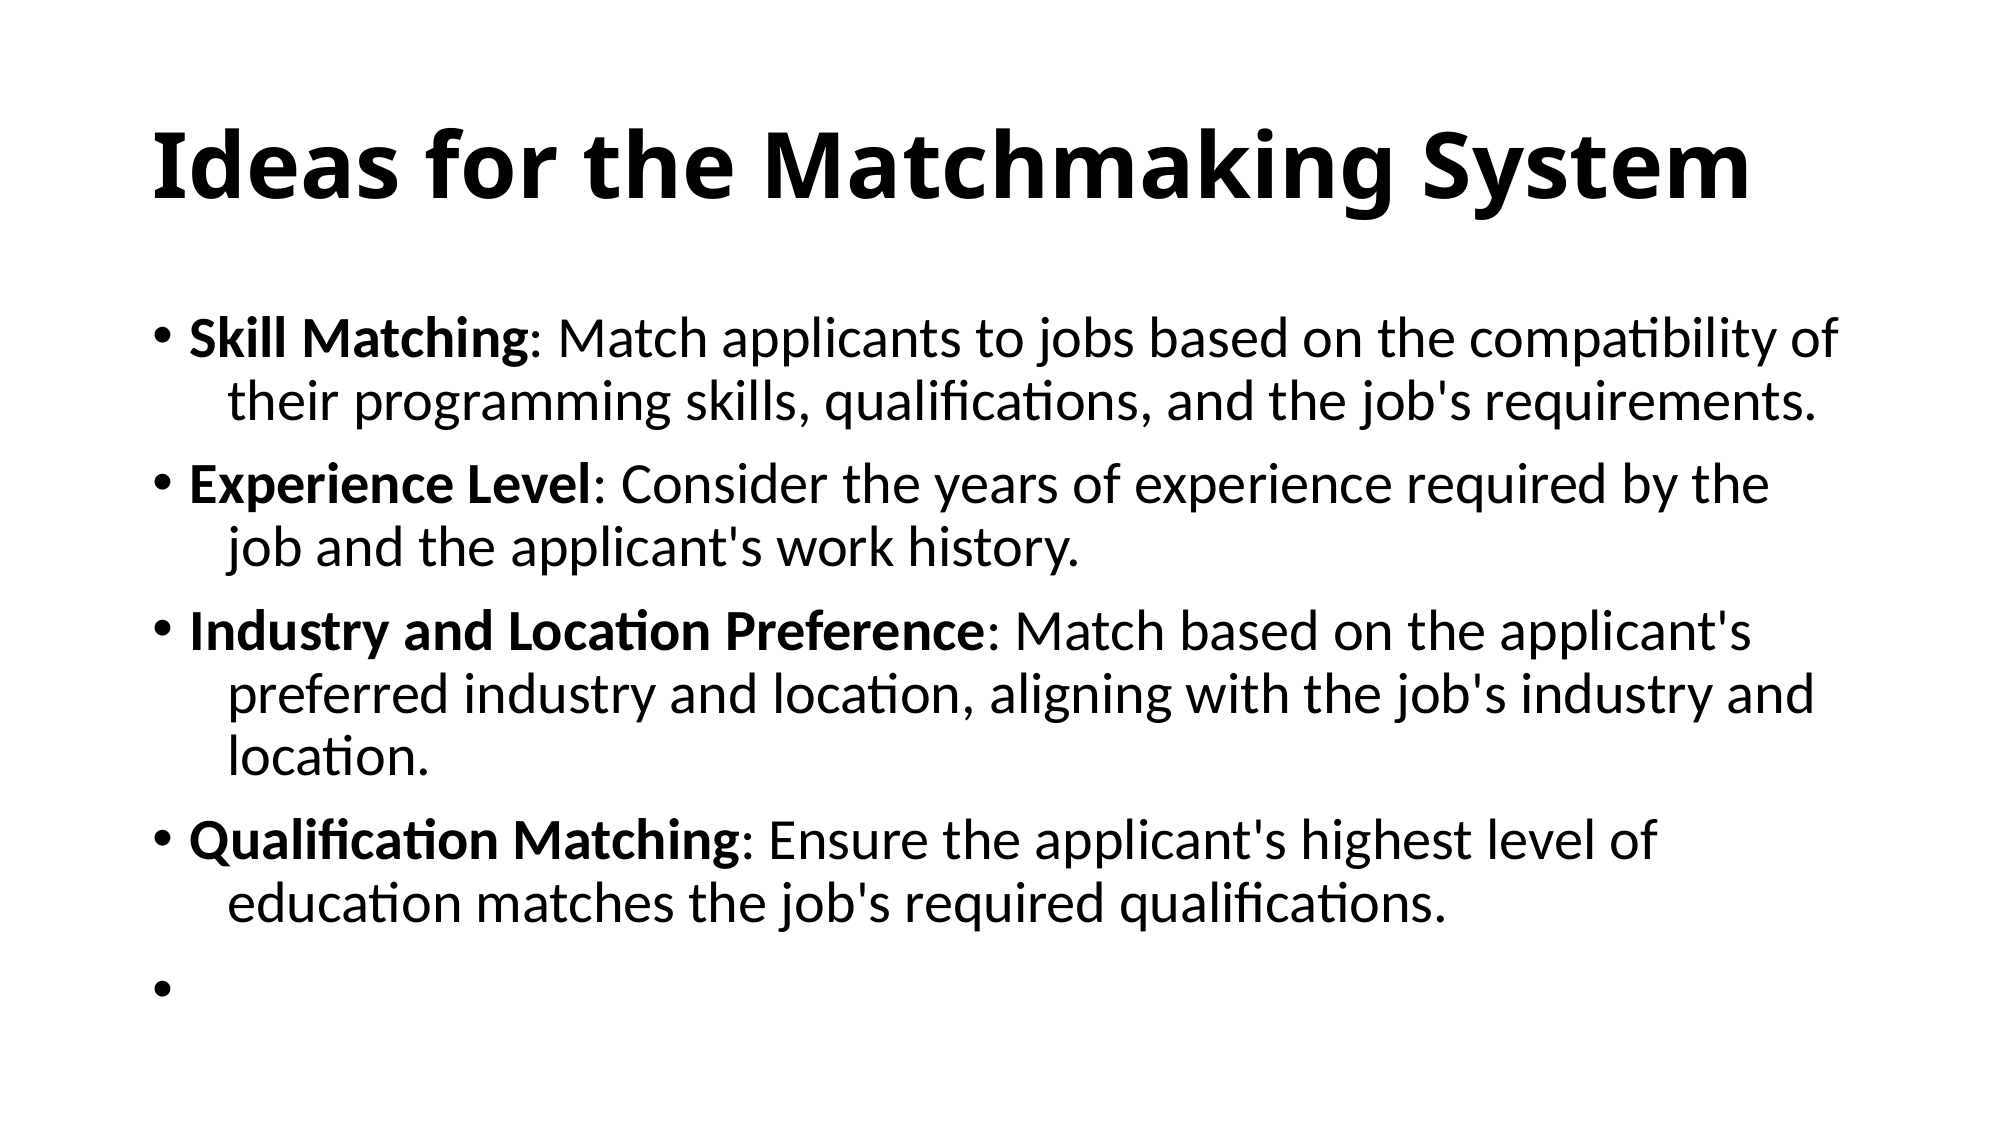

# Ideas for the Matchmaking System
Skill Matching: Match applicants to jobs based on the compatibility of their programming skills, qualifications, and the job's requirements.
Experience Level: Consider the years of experience required by the job and the applicant's work history.
Industry and Location Preference: Match based on the applicant's preferred industry and location, aligning with the job's industry and location.
Qualification Matching: Ensure the applicant's highest level of education matches the job's required qualifications.